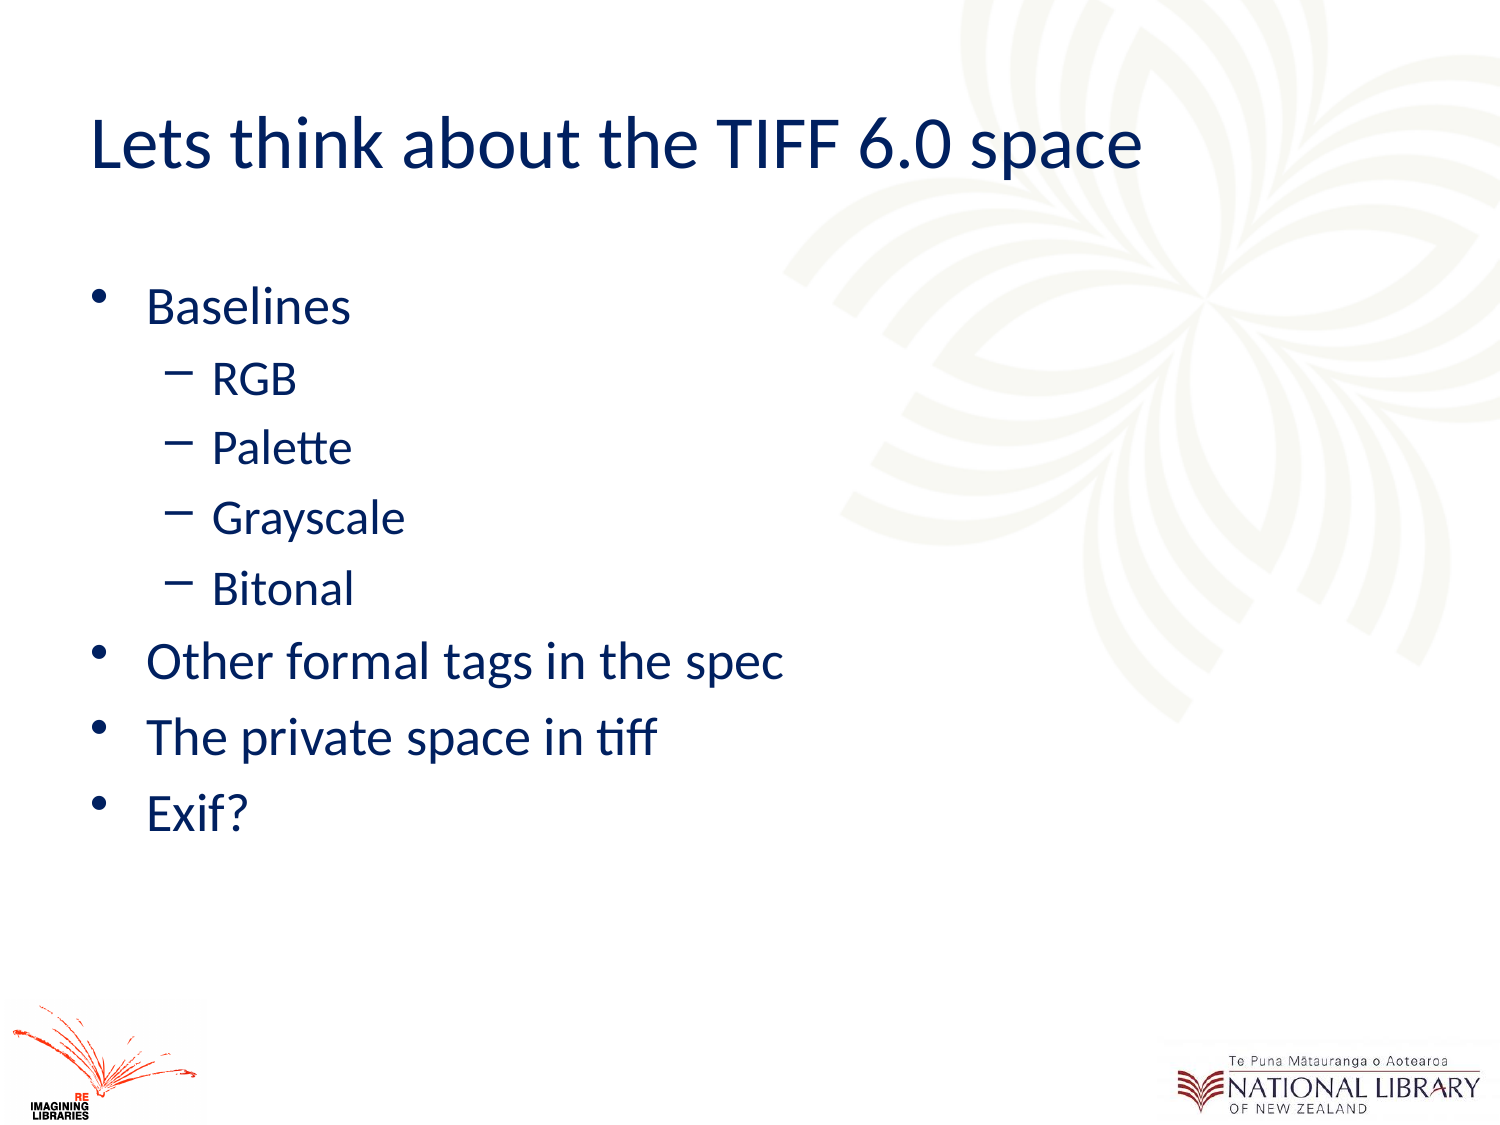

# Lets think about the TIFF 6.0 space
Baselines
RGB
Palette
Grayscale
Bitonal
Other formal tags in the spec
The private space in tiff
Exif?